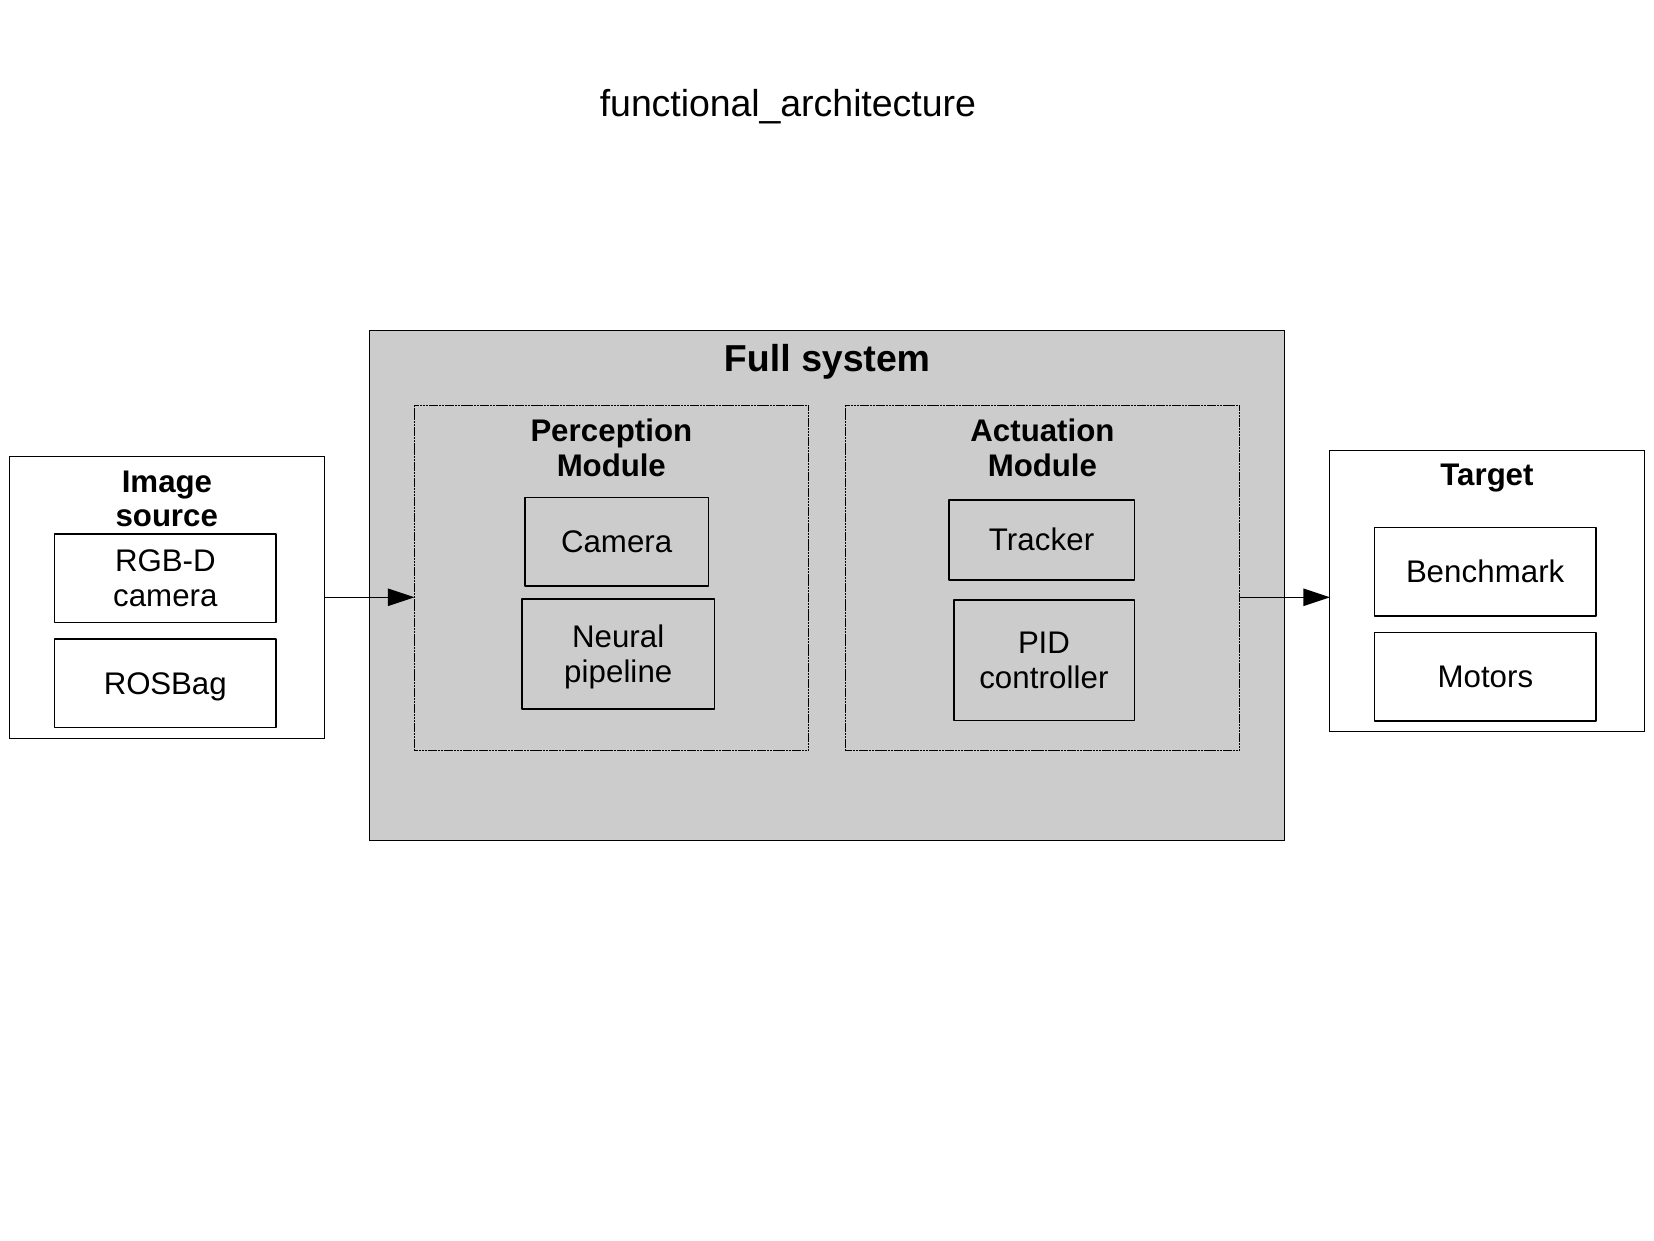

functional_architecture
Full system
Perception
Module
Actuation
Module
Target
Benchmark
Motors
Image
source
RGB-D camera
ROSBag
Camera
Tracker
Neural
pipeline
PID
controller